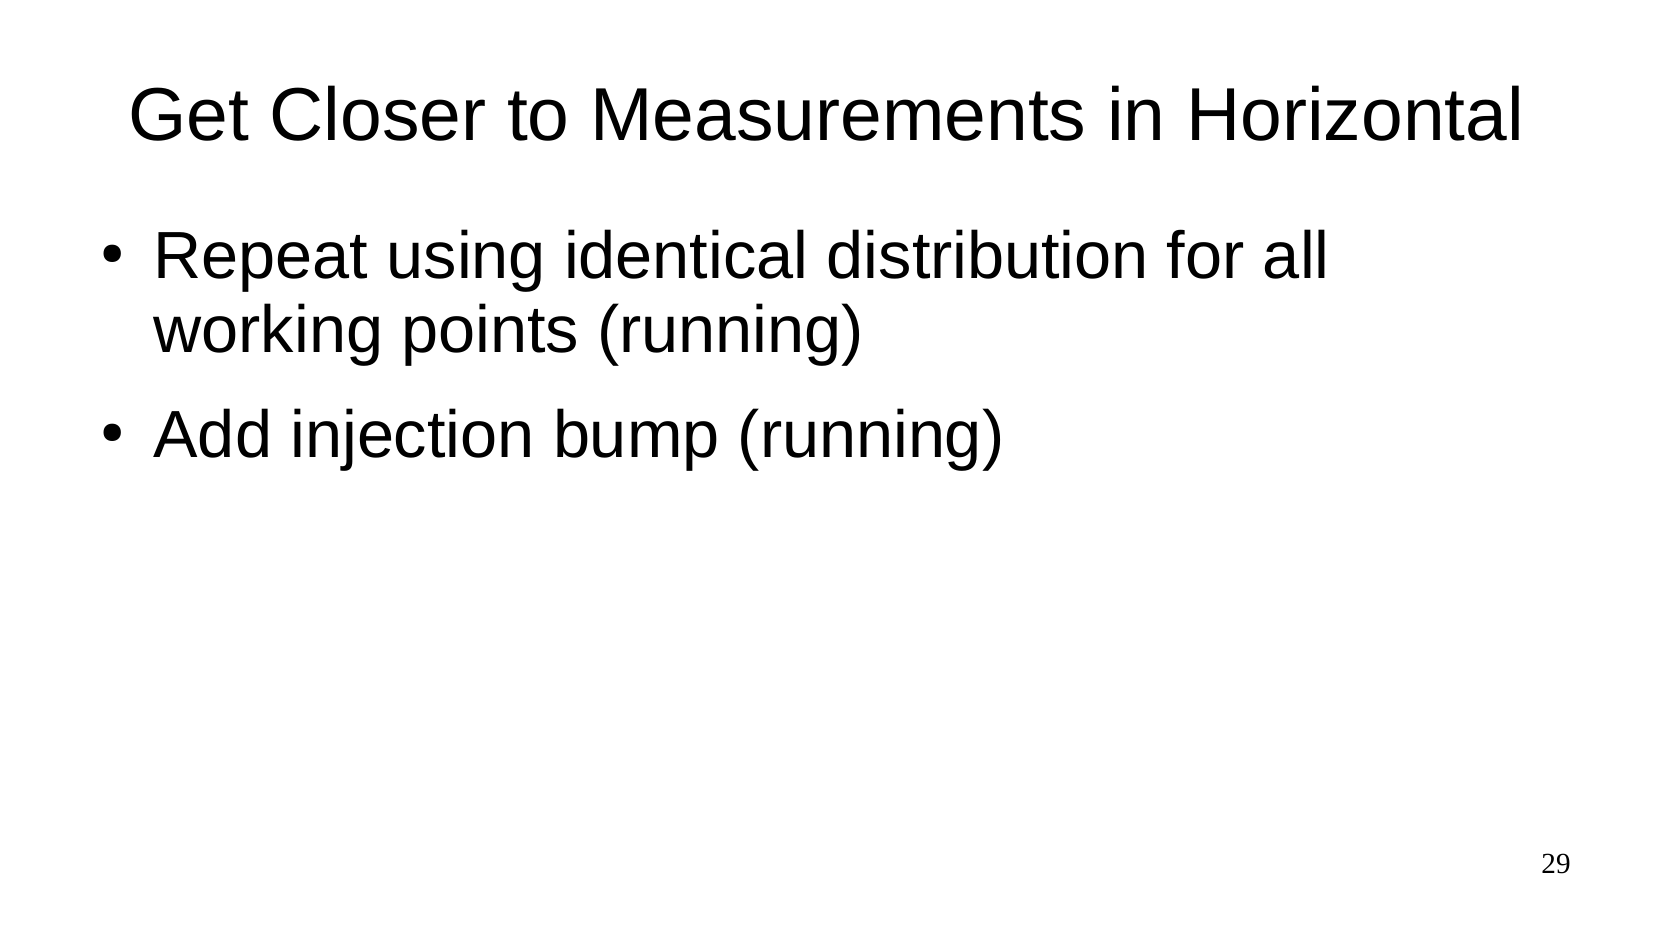

# Get Closer to Measurements in Horizontal
Repeat using identical distribution for all working points (running)
Add injection bump (running)
29